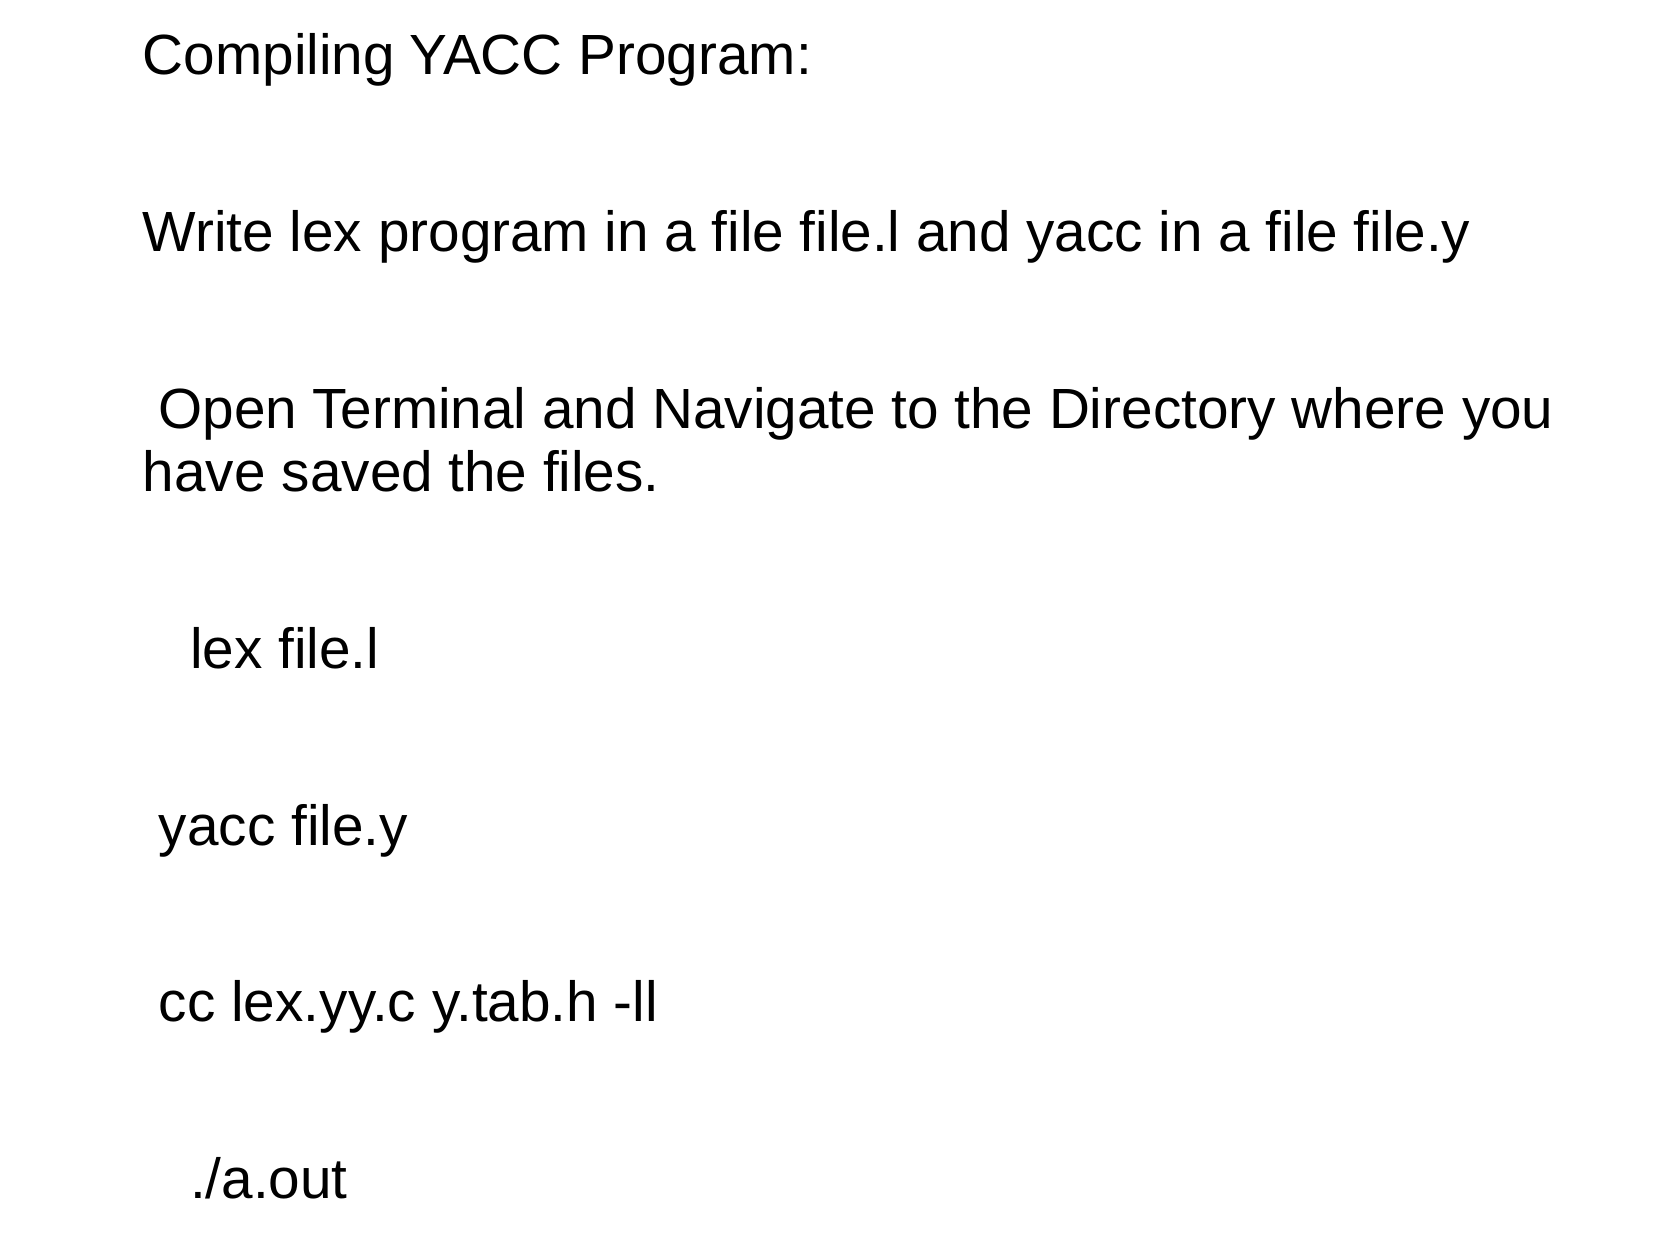

# Compiling YACC Program:
Write lex program in a file file.l and yacc in a file file.y
 Open Terminal and Navigate to the Directory where you have saved the files.
 lex file.l
 yacc file.y
 cc lex.yy.c y.tab.h -ll
 ./a.out